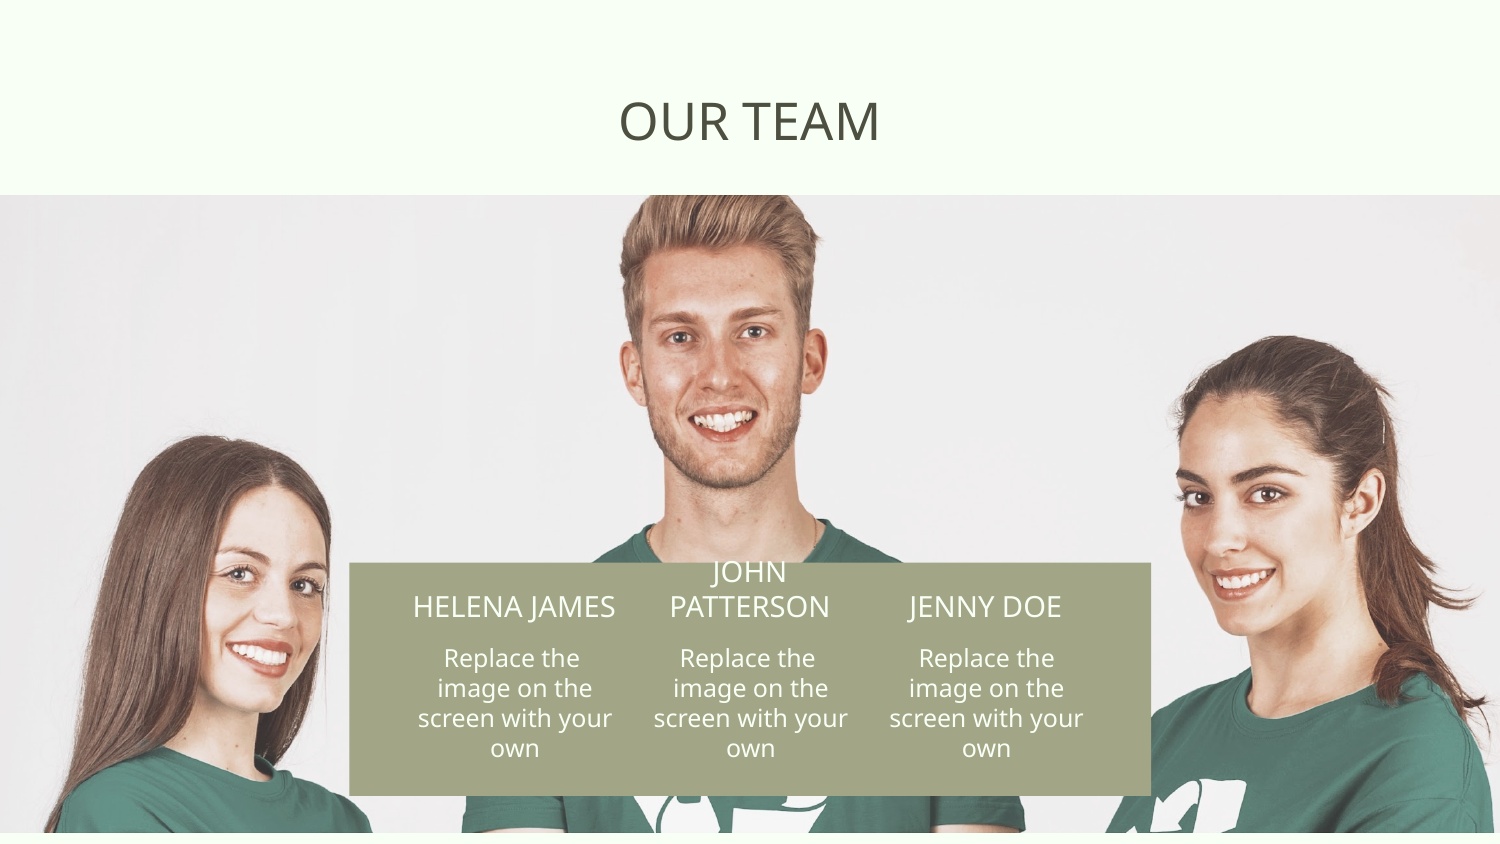

# OUR TEAM
HELENA JAMES
JOHN PATTERSON
JENNY DOE
Replace the image on the screen with your own
Replace the image on the screen with your own
Replace the image on the screen with your own